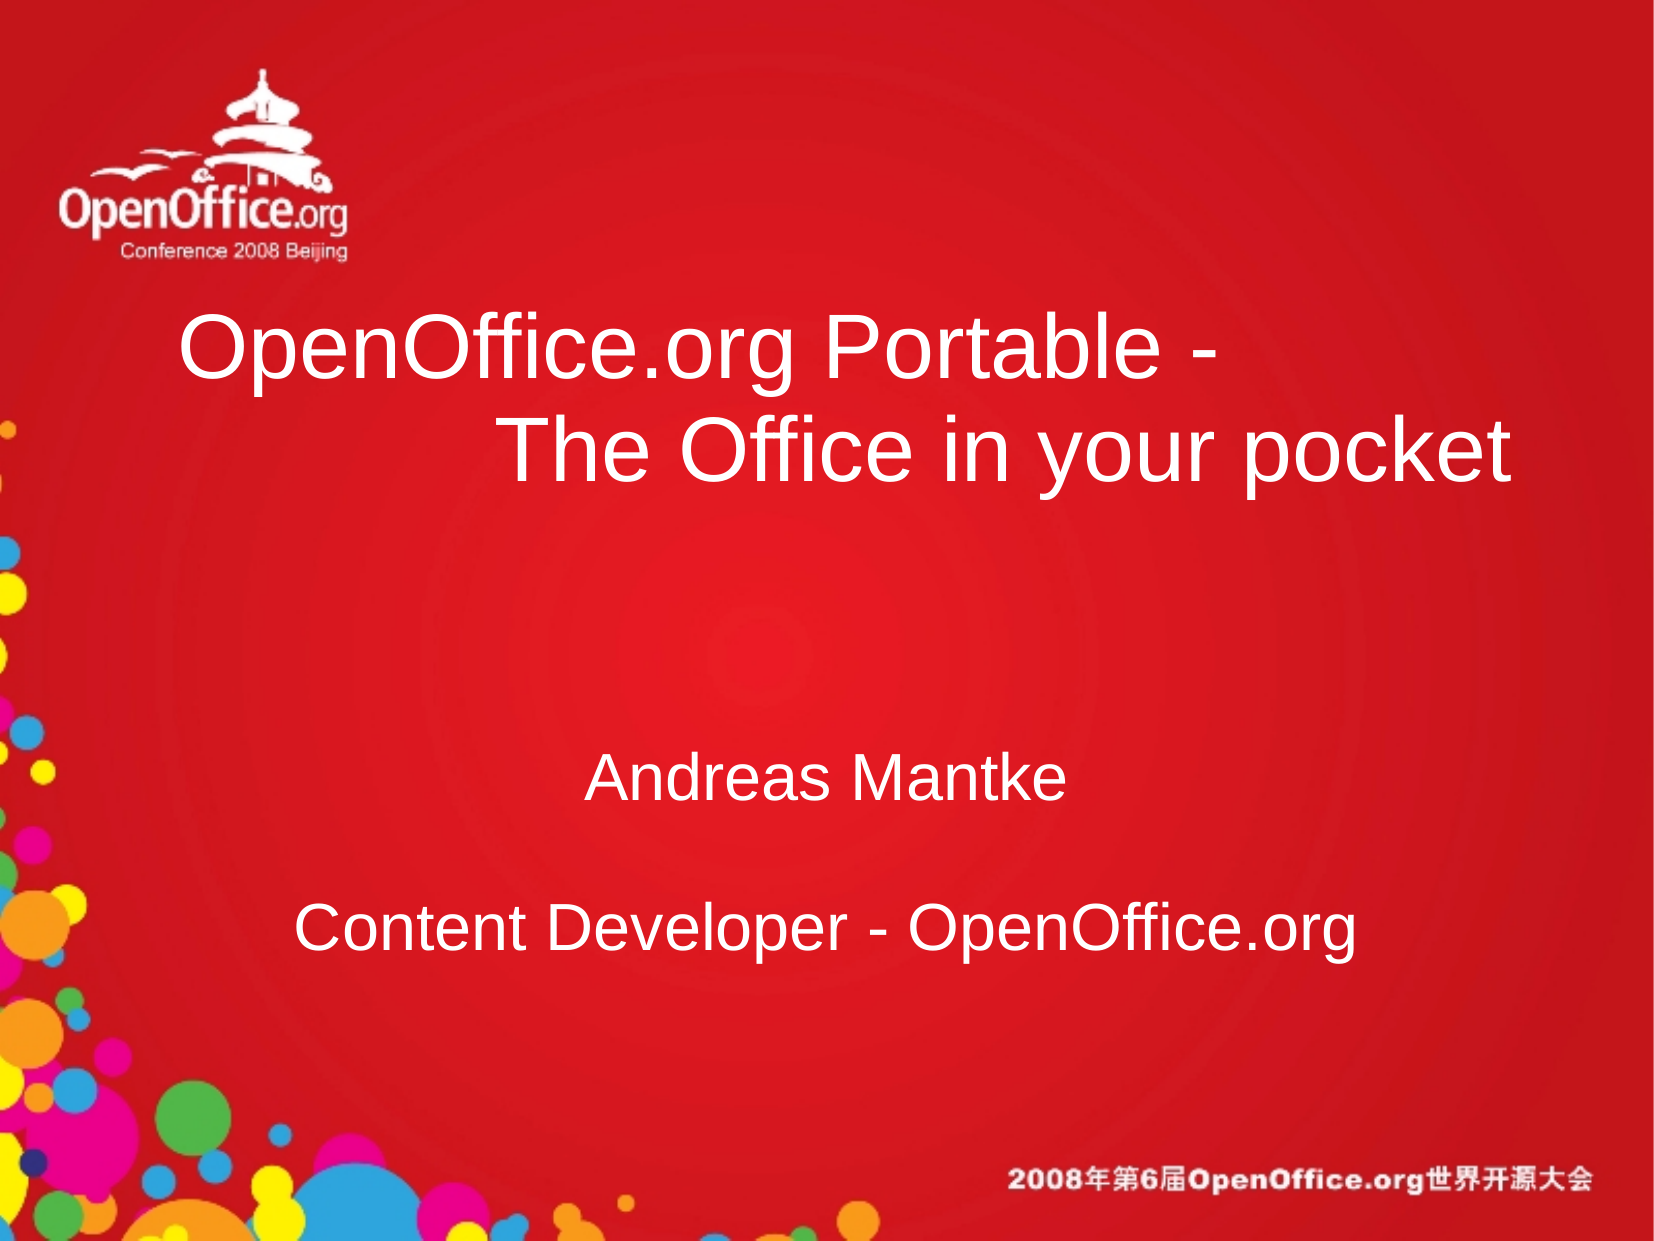

# OpenOffice.org Portable - The Office in your pocket
Andreas Mantke
Content Developer - OpenOffice.org